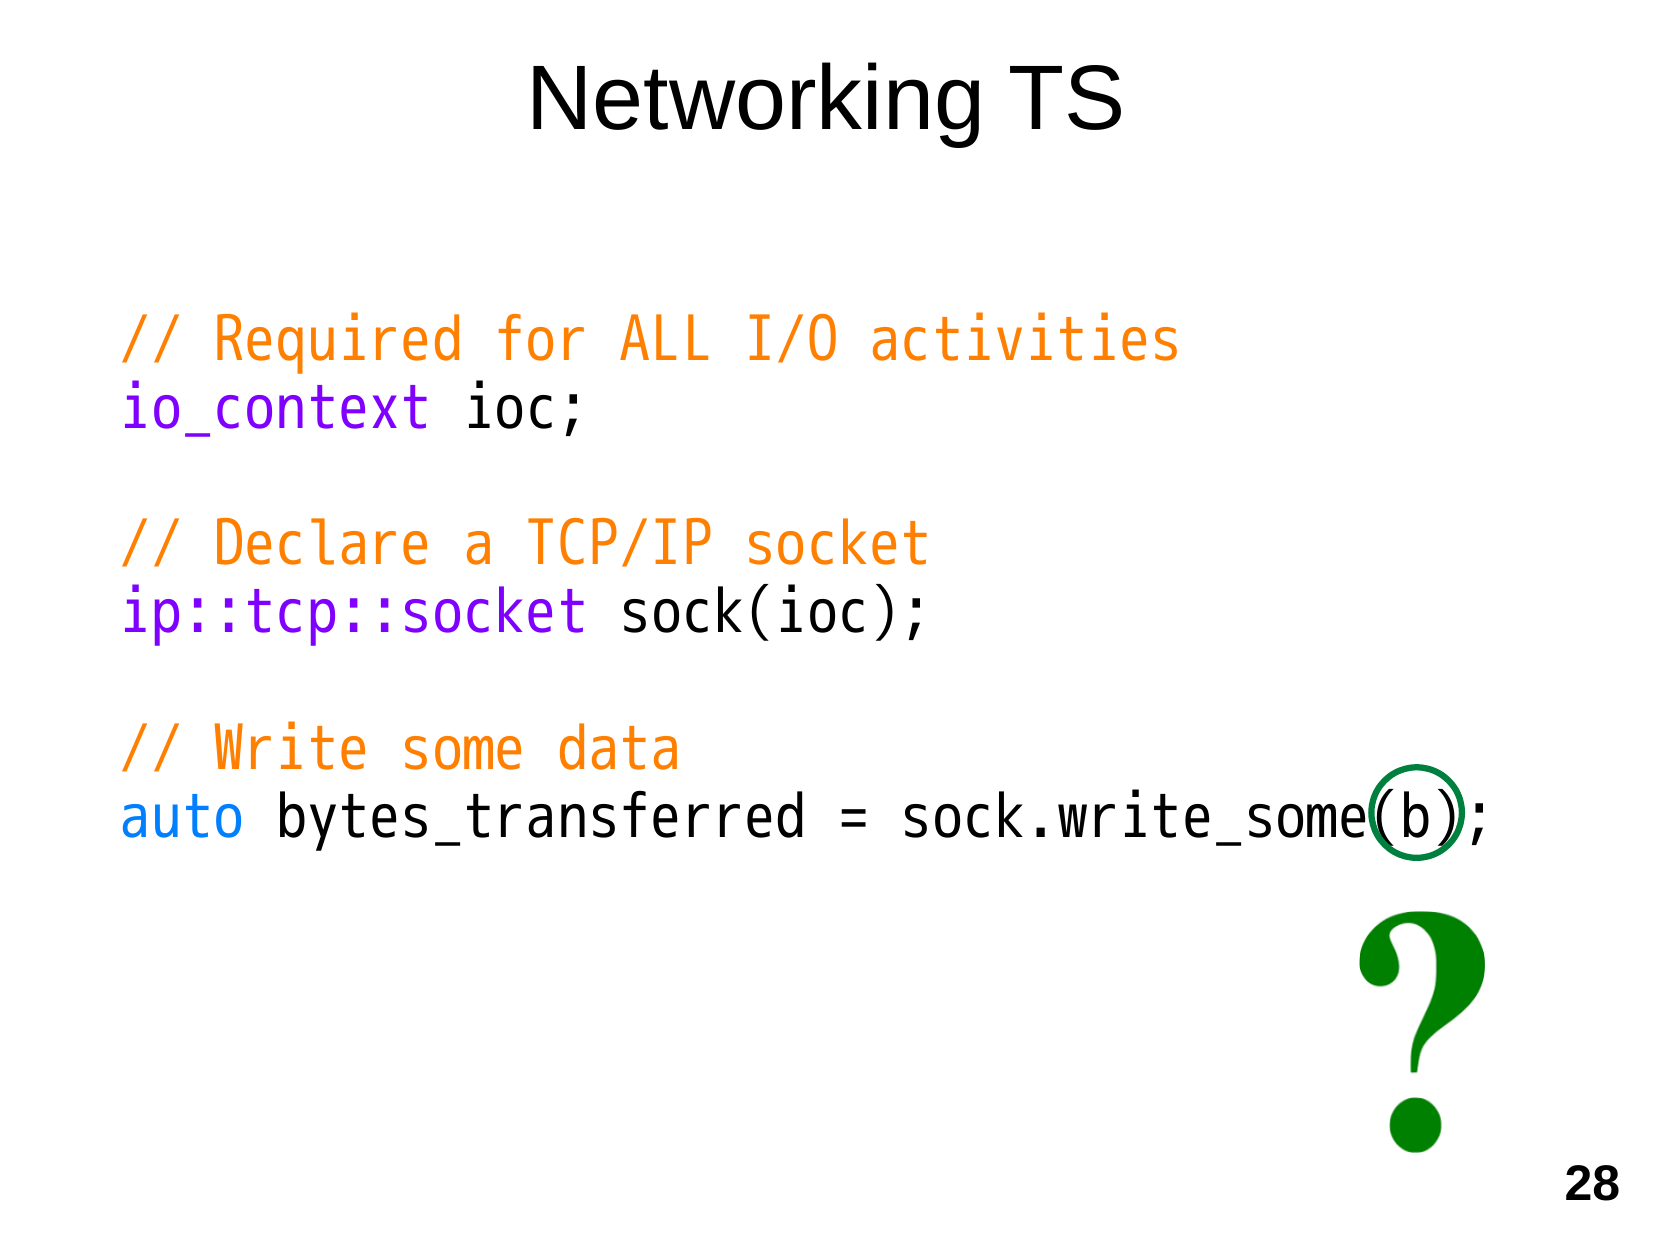

# Networking TS
// Required for ALL I/O activities
io_context ioc;
// Declare a TCP/IP socket
ip::tcp::socket sock(ioc);
// Write some data
auto bytes_transferred = sock.write_some(b);
28